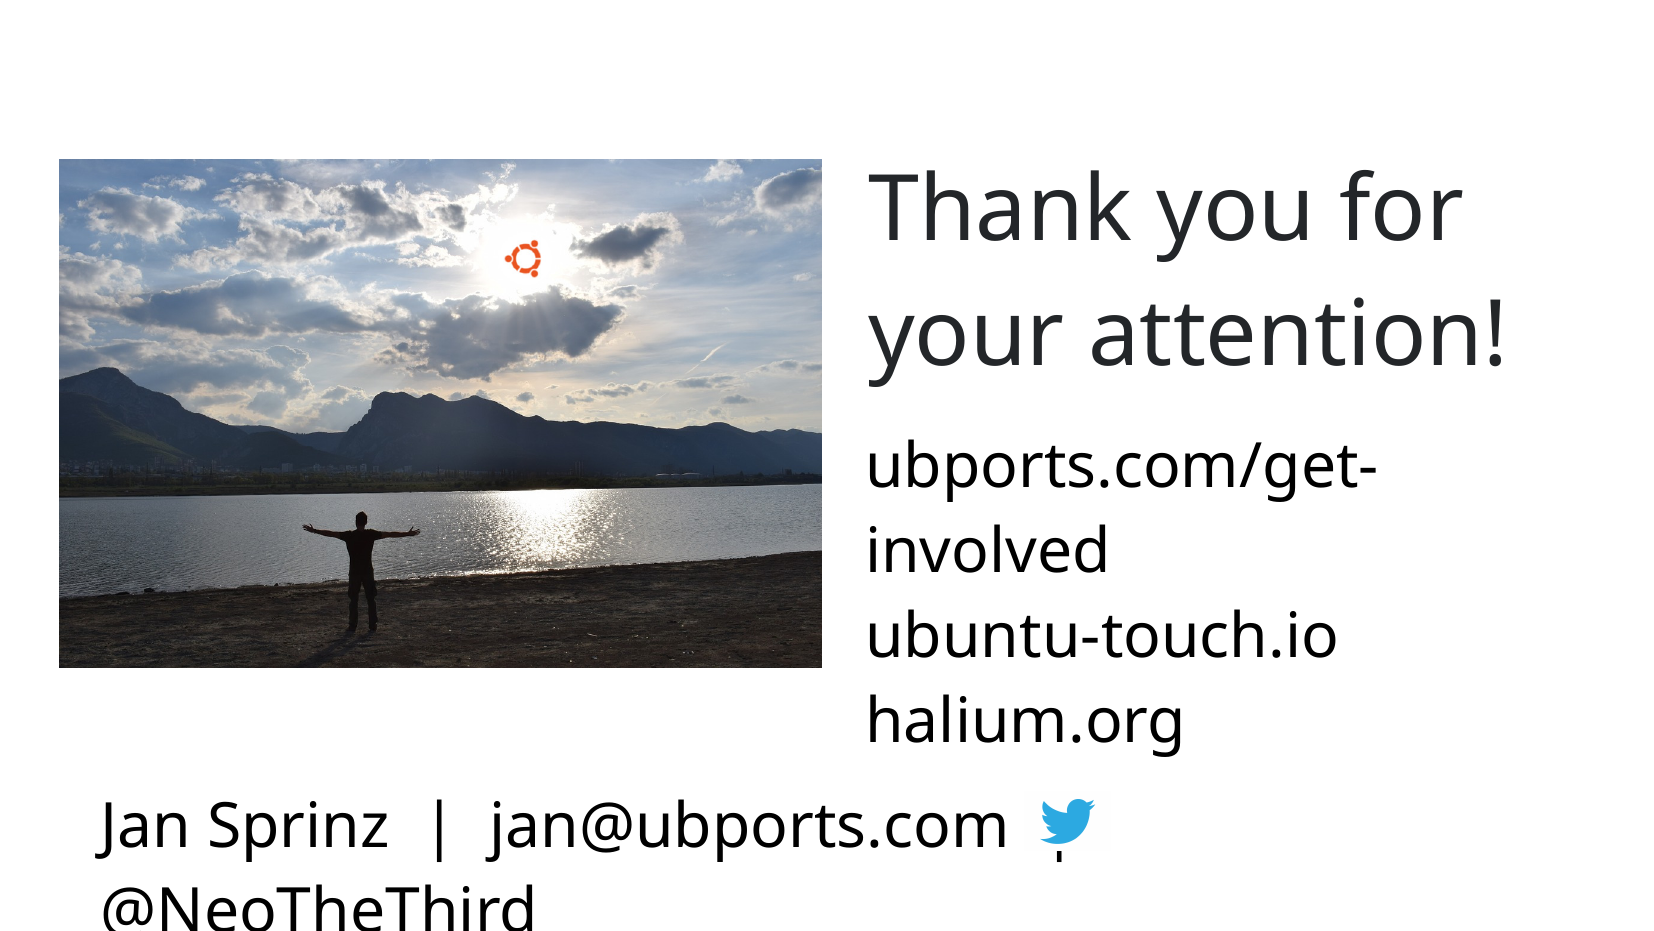

# Thank you for your attention!
ubports.com/get-involved
ubuntu-touch.io
halium.org
Jan Sprinz | jan@ubports.com | @NeoTheThird